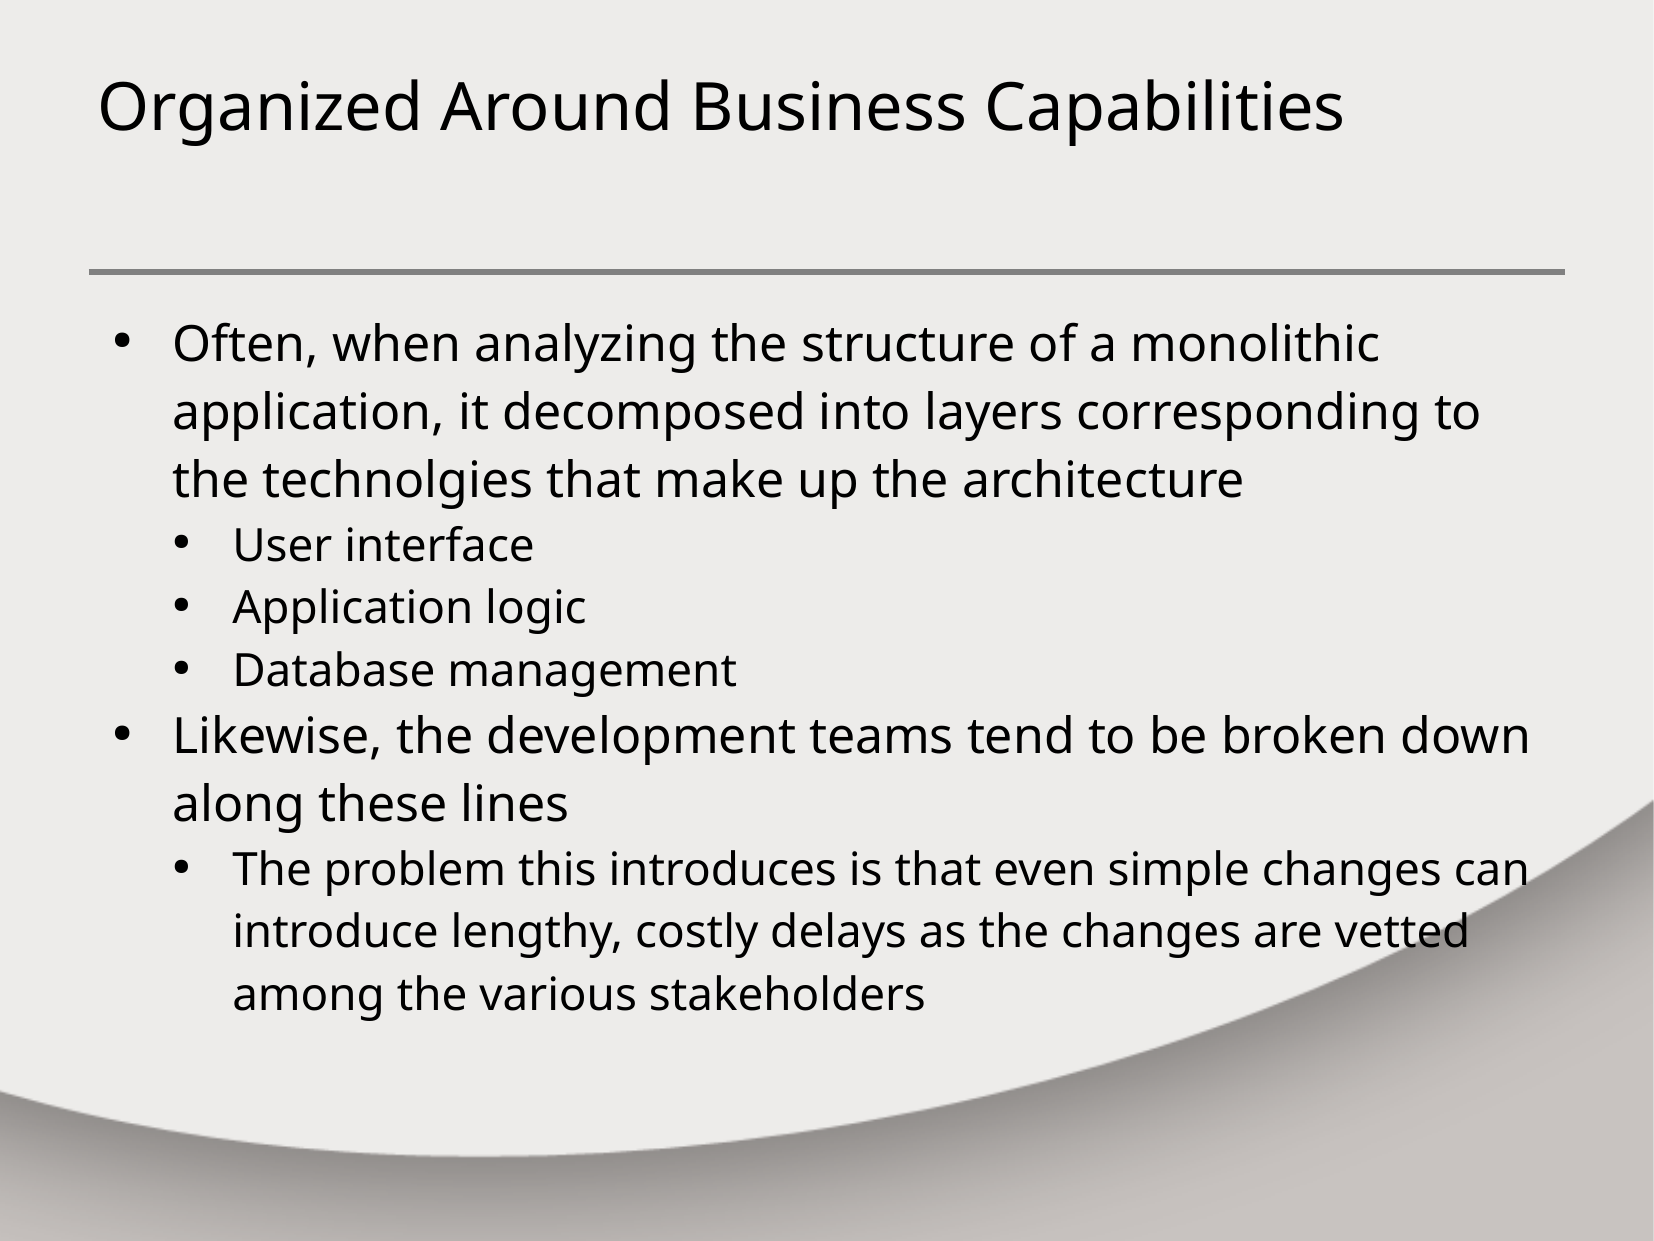

# Organized Around Business Capabilities
Often, when analyzing the structure of a monolithic application, it decomposed into layers corresponding to the technolgies that make up the architecture
User interface
Application logic
Database management
Likewise, the development teams tend to be broken down along these lines
The problem this introduces is that even simple changes can introduce lengthy, costly delays as the changes are vetted among the various stakeholders